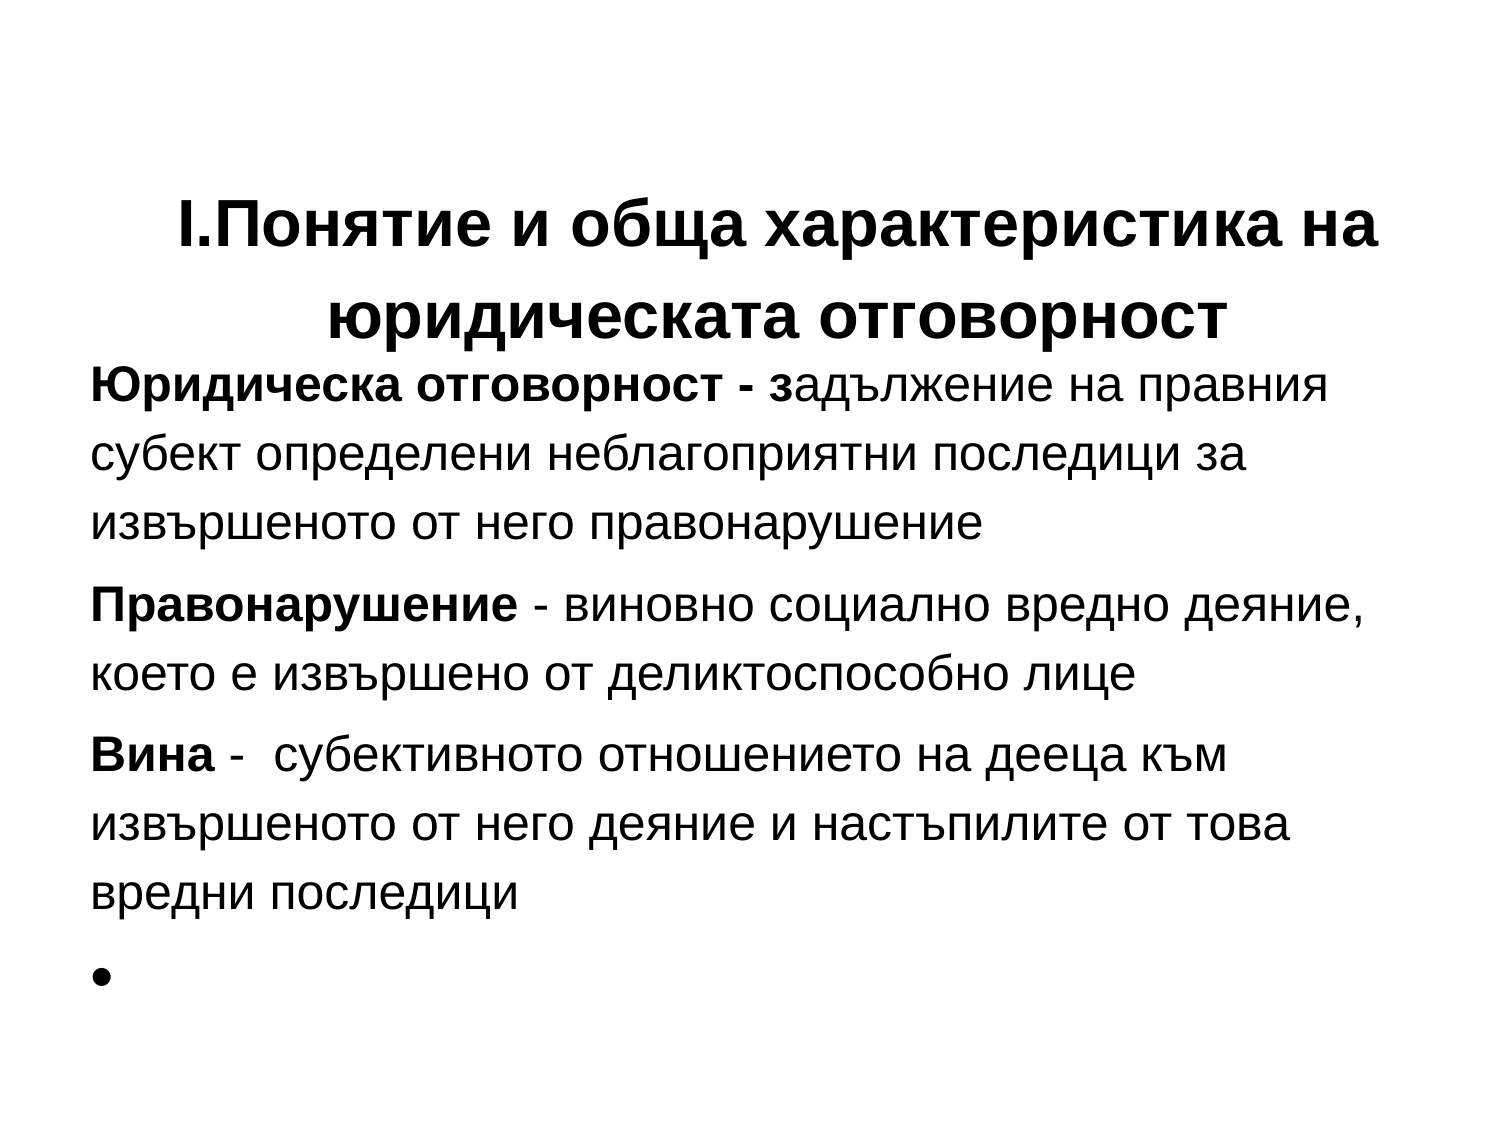

# І.Понятие и обща характеристика на юридическата отговорност
Юридическа отговорност - задължение на правния субект определени неблагоприятни последици за извършеното от него правонарушение
Правонарушение - виновно социално вредно деяние, което е извършено от деликтоспособно лице
Вина - субективното отношението на дееца към извършеното от него деяние и настъпилите от това вредни последици